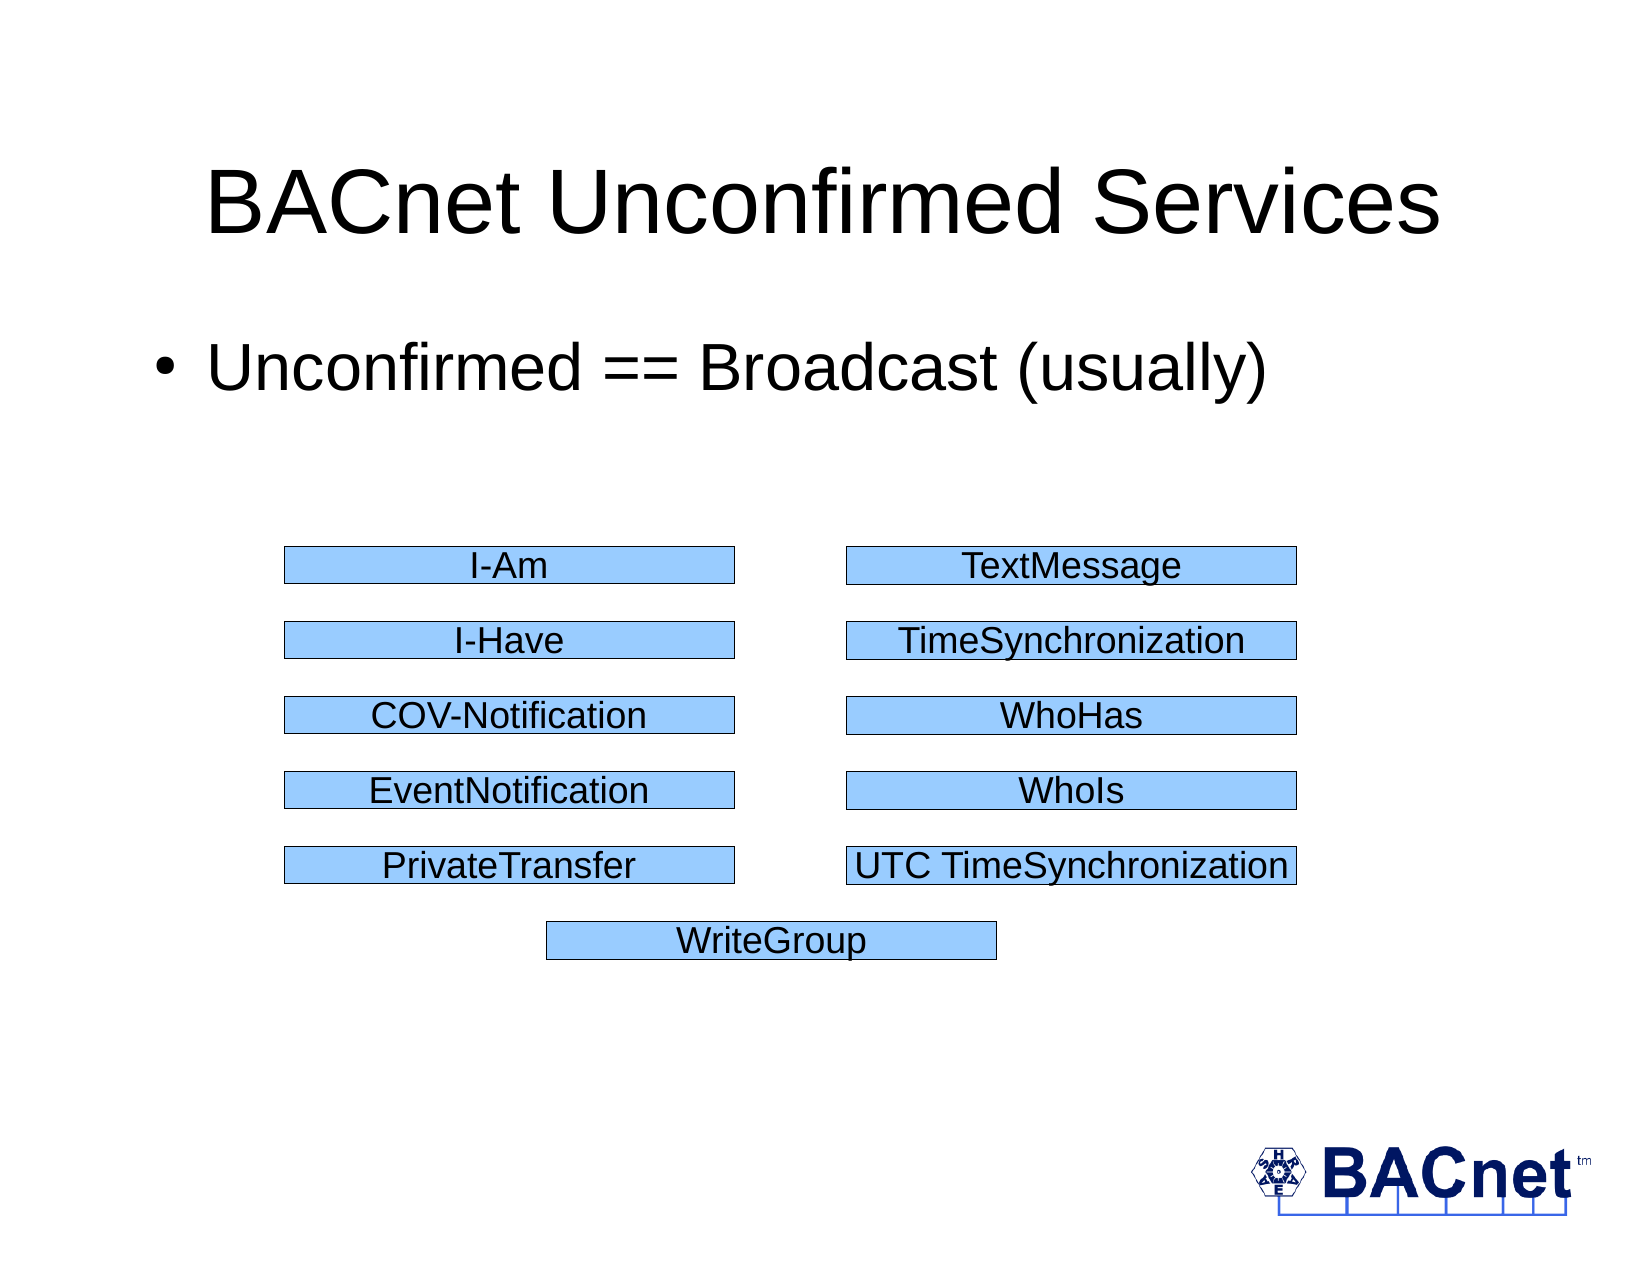

# BACnet Unconfirmed Services
Unconfirmed == Broadcast (usually)
I-Am
TextMessage
I-Have
TimeSynchronization
COV-Notification
WhoHas
EventNotification
WhoIs
PrivateTransfer
UTC TimeSynchronization
WriteGroup